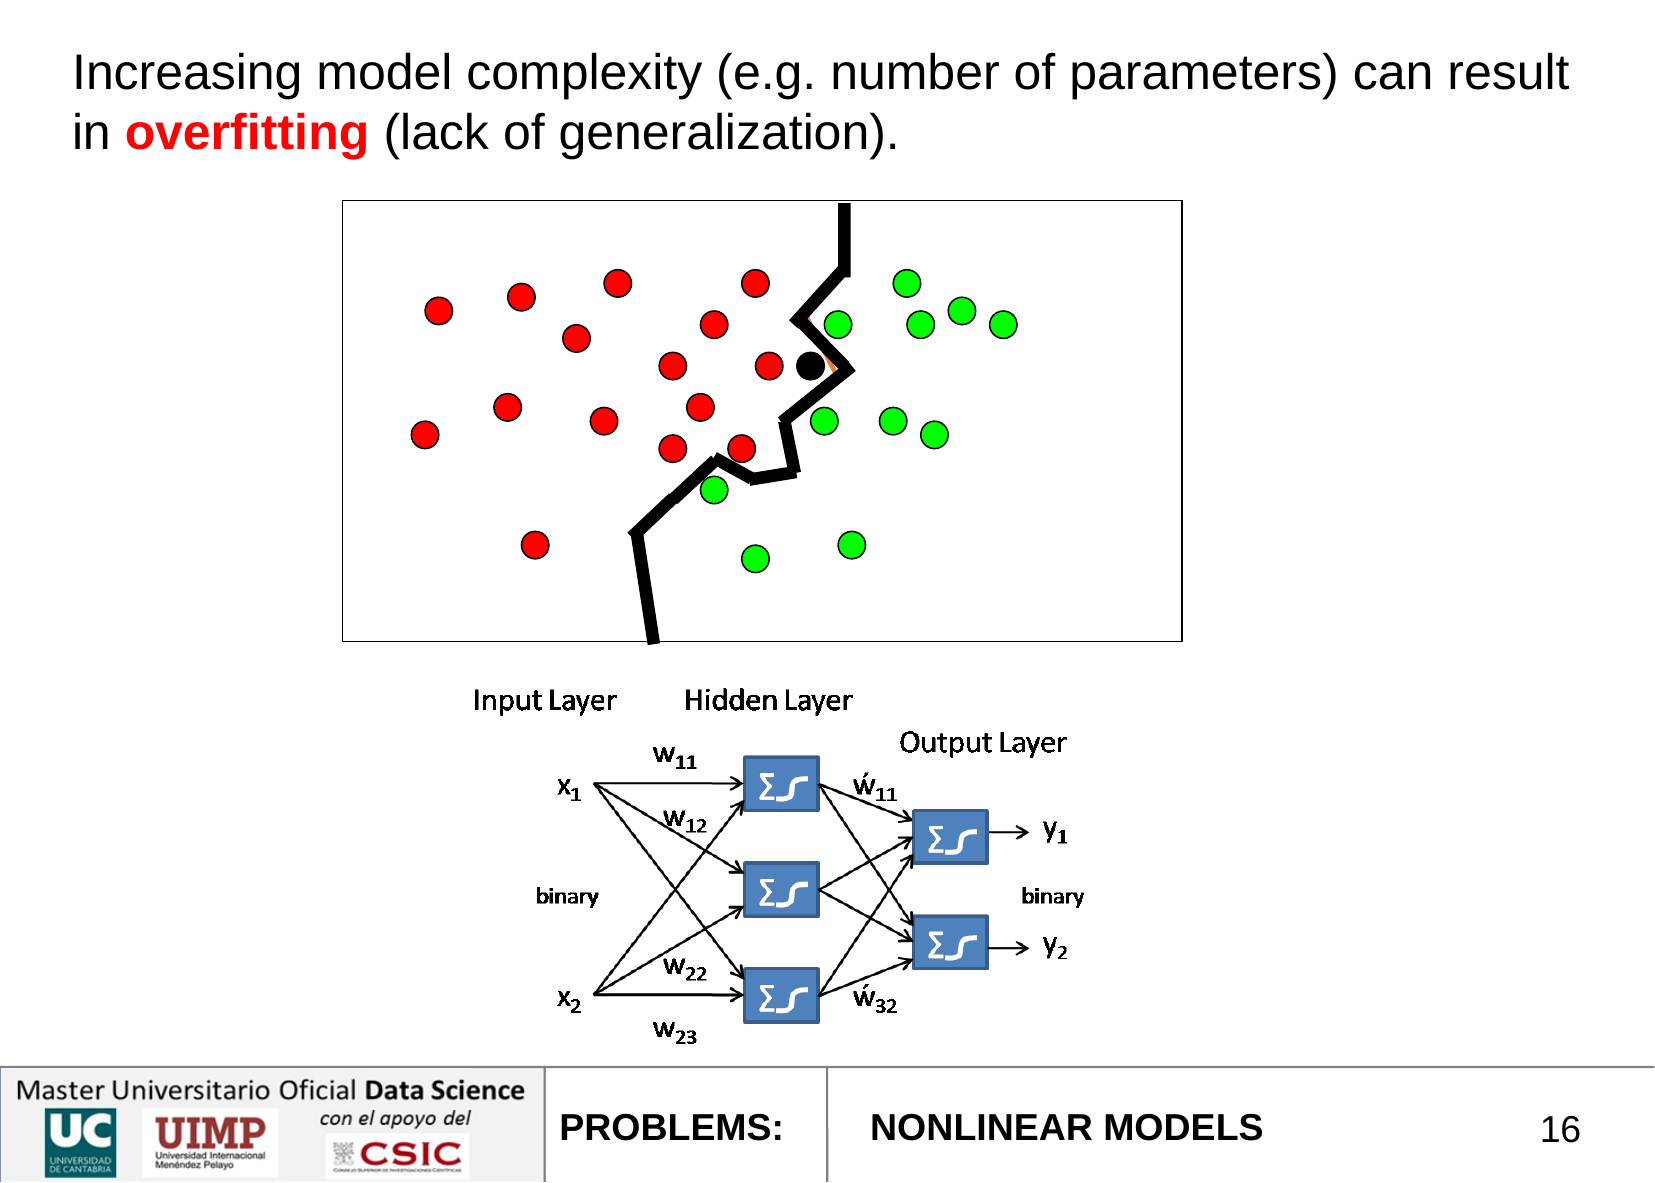

Increasing model complexity (e.g. number of parameters) can result in overfitting (lack of generalization).
NONLINEAR MODELS